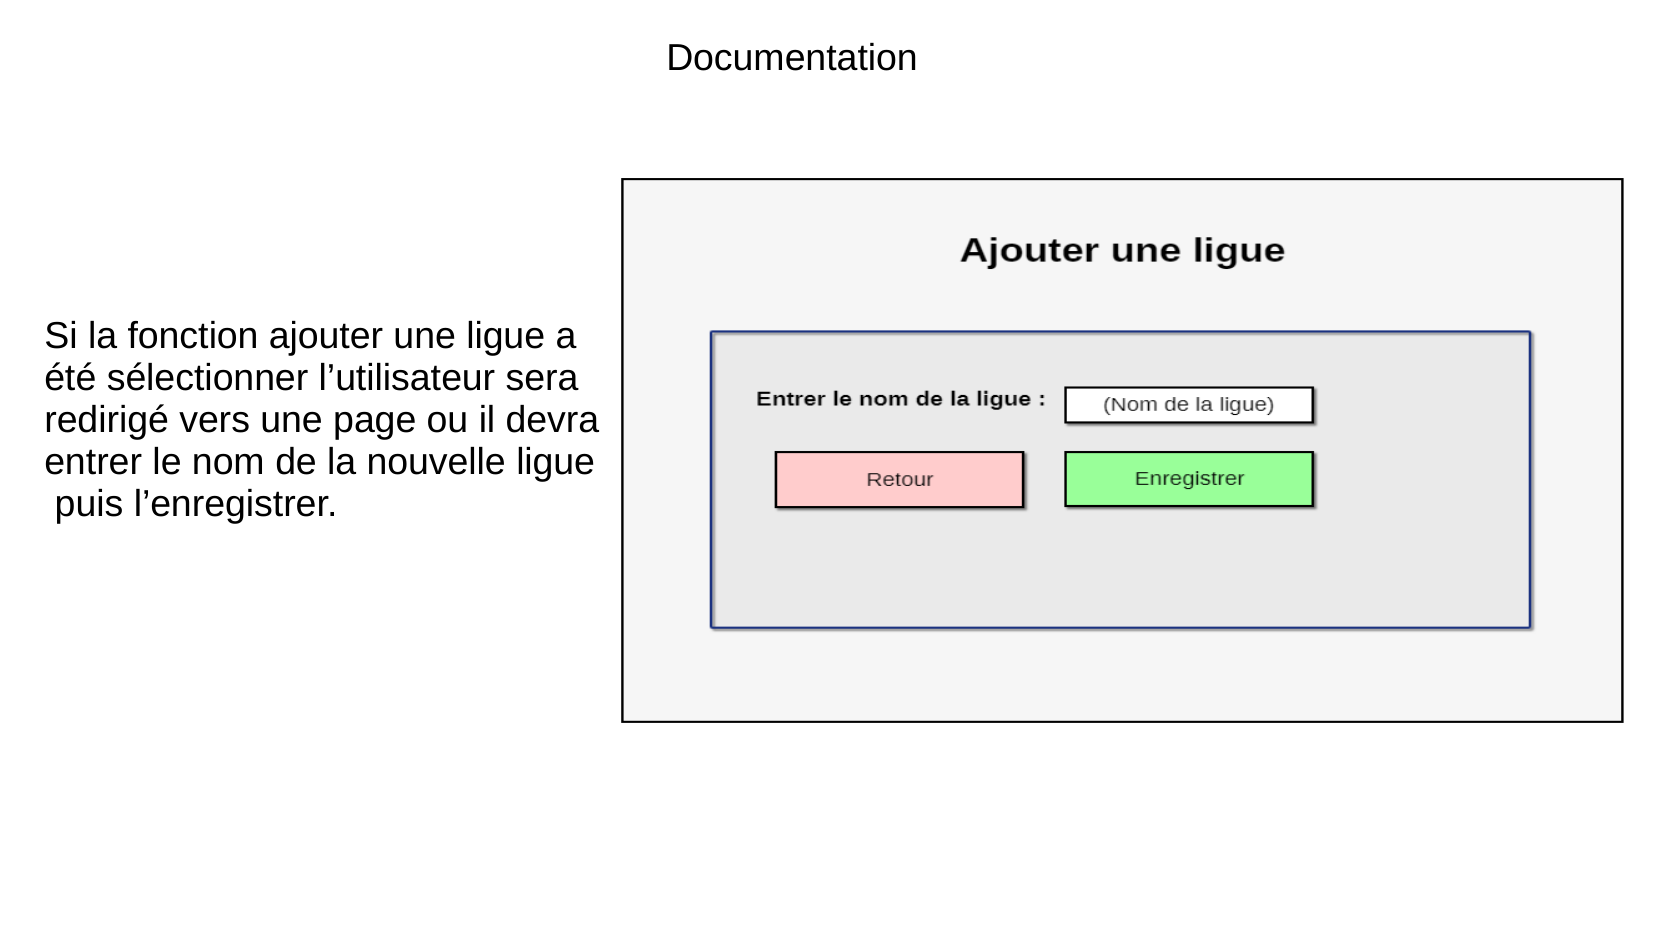

Documentation
Si la fonction ajouter une ligue a été sélectionner l’utilisateur sera redirigé vers une page ou il devra entrer le nom de la nouvelle ligue puis l’enregistrer.